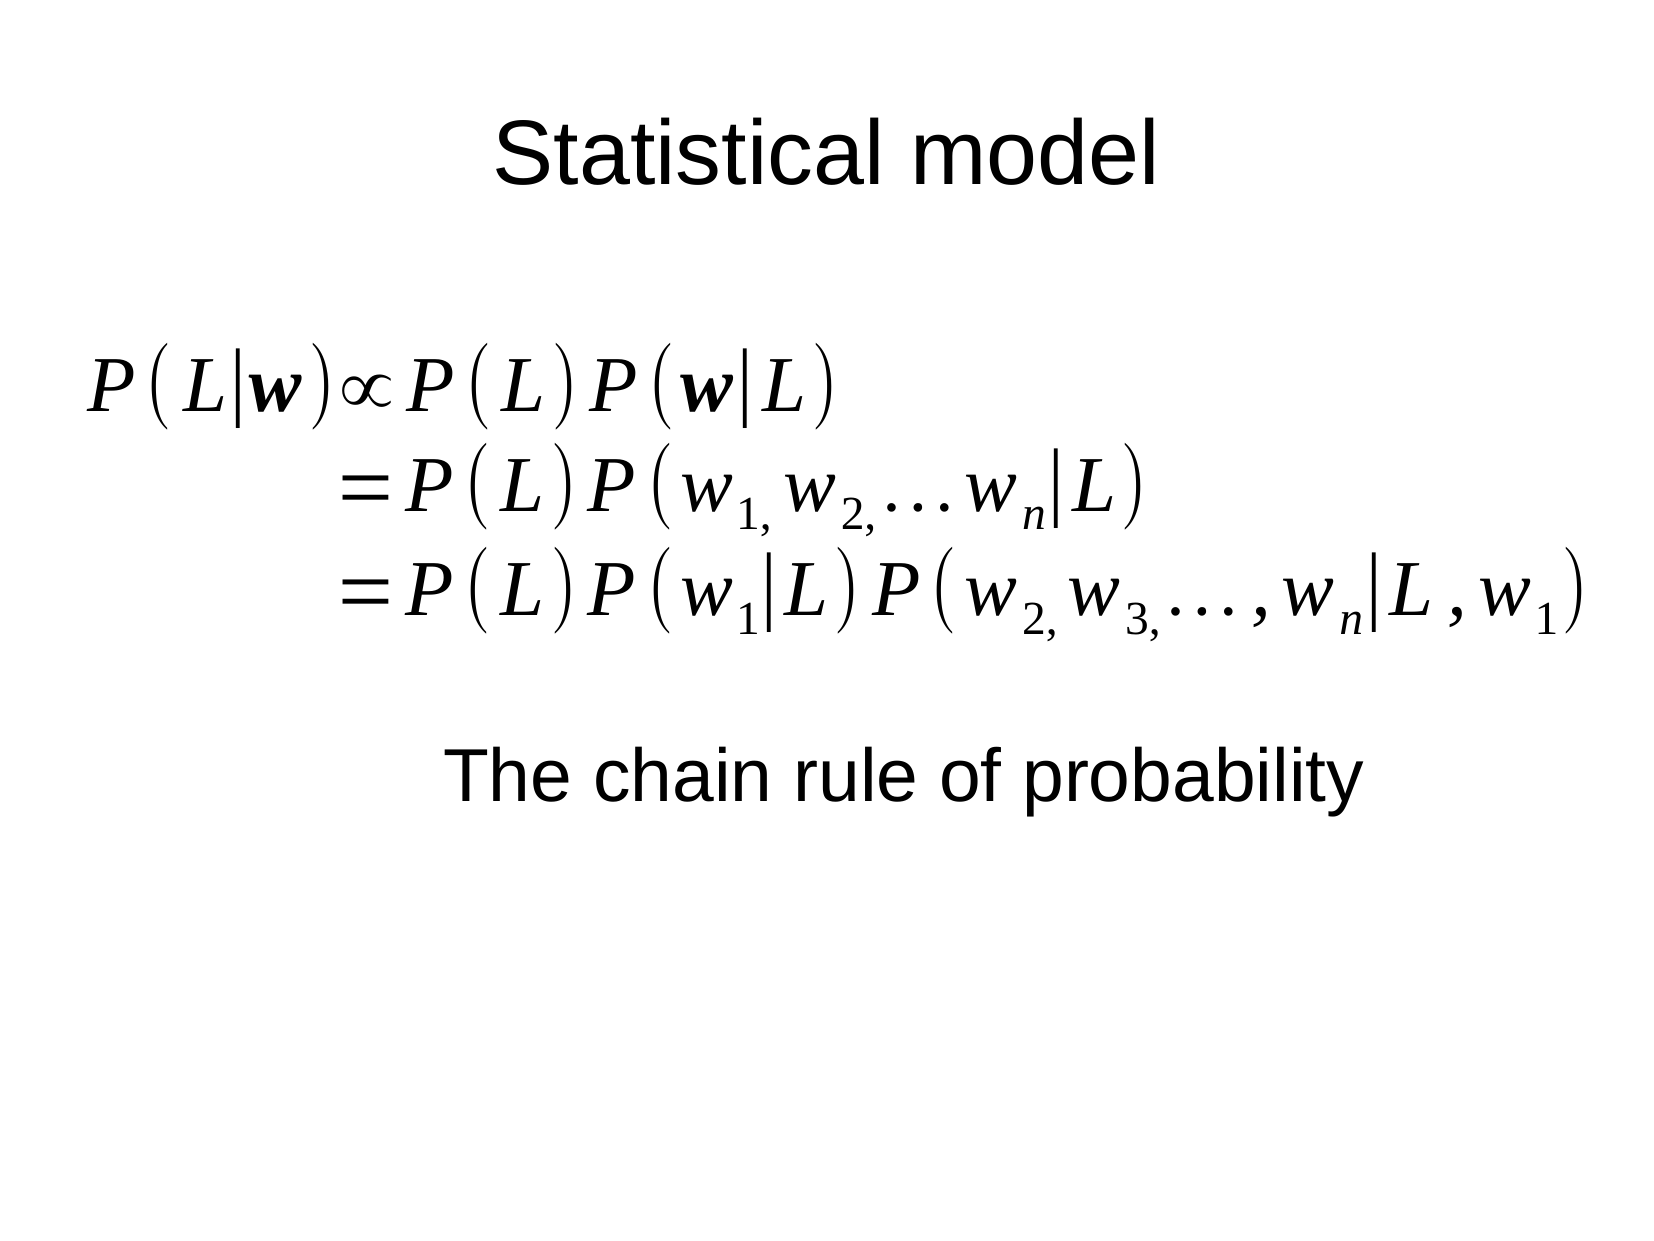

# Statistical model
The chain rule of probability